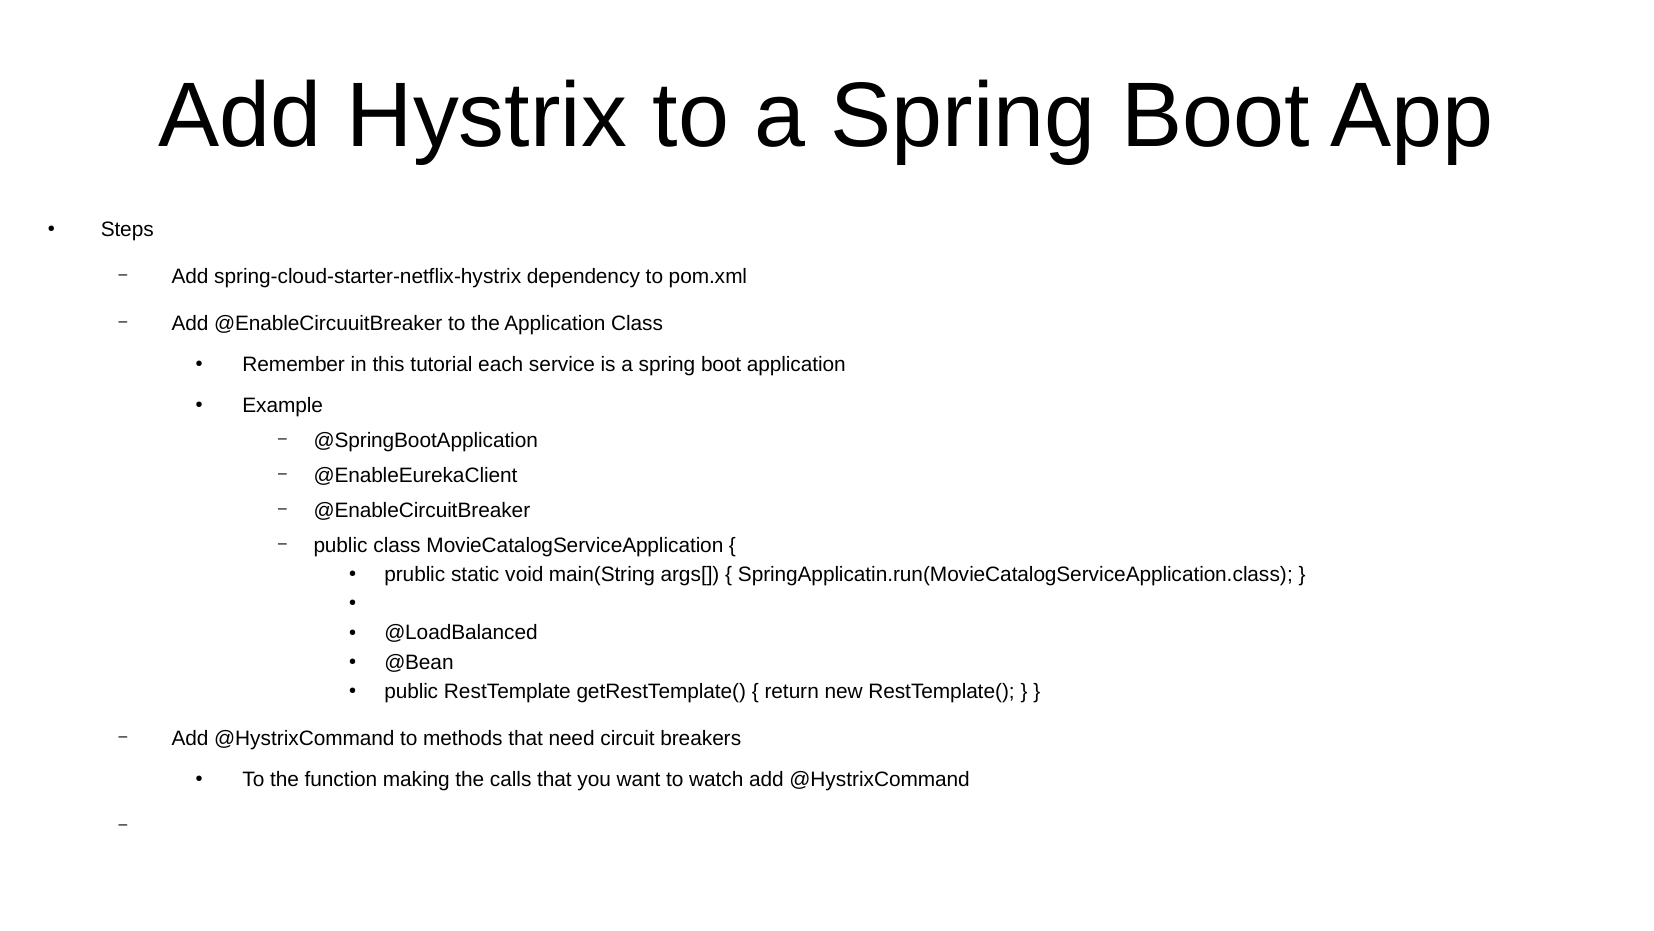

# Add Hystrix to a Spring Boot App
Steps
Add spring-cloud-starter-netflix-hystrix dependency to pom.xml
Add @EnableCircuuitBreaker to the Application Class
Remember in this tutorial each service is a spring boot application
Example
@SpringBootApplication
@EnableEurekaClient
@EnableCircuitBreaker
public class MovieCatalogServiceApplication {
prublic static void main(String args[]) { SpringApplicatin.run(MovieCatalogServiceApplication.class); }
@LoadBalanced
@Bean
public RestTemplate getRestTemplate() { return new RestTemplate(); } }
Add @HystrixCommand to methods that need circuit breakers
To the function making the calls that you want to watch add @HystrixCommand